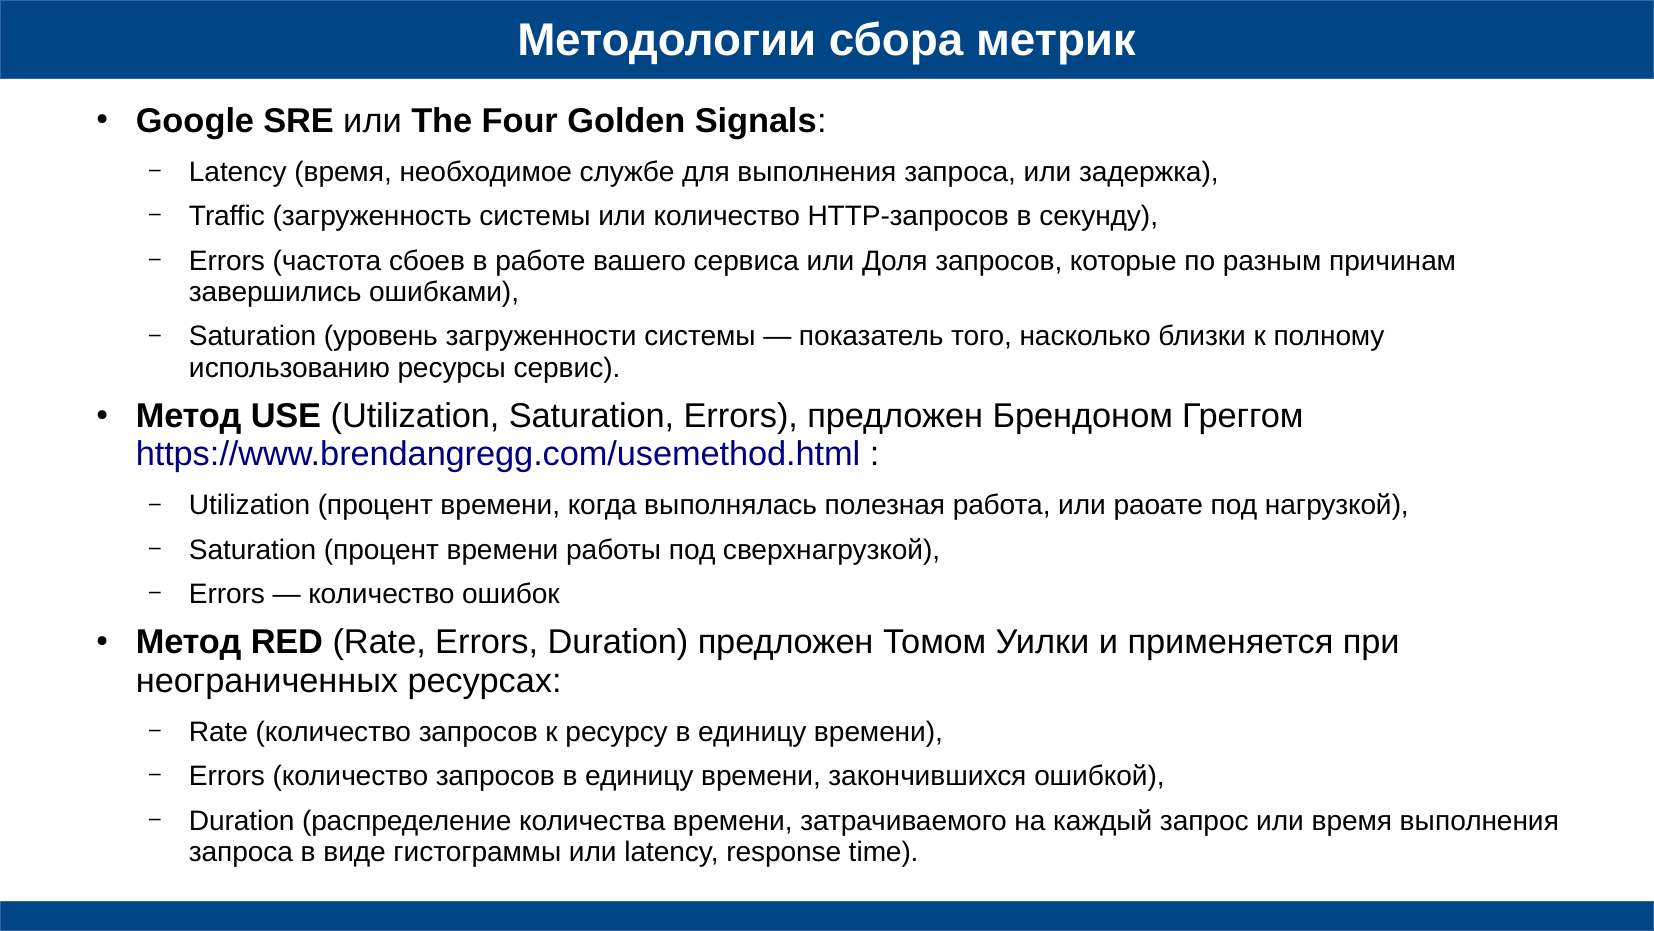

# Методологии сбора метрик
Google SRE или The Four Golden Signals:
Latency (время, необходимое службе для выполнения запроса, или задержка),
Traffic (загруженность системы или количество HTTP-запросов в секунду),
Errors (частота сбоев в работе вашего сервиса или Доля запросов, которые по разным причинам завершились ошибками),
Saturation (уровень загруженности системы — показатель того, насколько близки к полному использованию ресурсы сервис).
Метод USE (Utilization, Saturation, Errors), предложен Брендоном Греггом https://www.brendangregg.com/usemethod.html :
Utilization (процент времени, когда выполнялась полезная работа, или раоате под нагрузкой),
Saturation (процент времени работы под сверхнагрузкой),
Errors — количество ошибок
Метод RED (Rate, Errors, Duration) предложен Томом Уилки и применяется при неограниченных ресурсах:
Rate (количество запросов к ресурсу в единицу времени),
Errors (количество запросов в единицу времени, закончившихся ошибкой),
Duration (распределение количества времени, затрачиваемого на каждый запрос или время выполнения запроса в виде гистограммы или latency, response time).